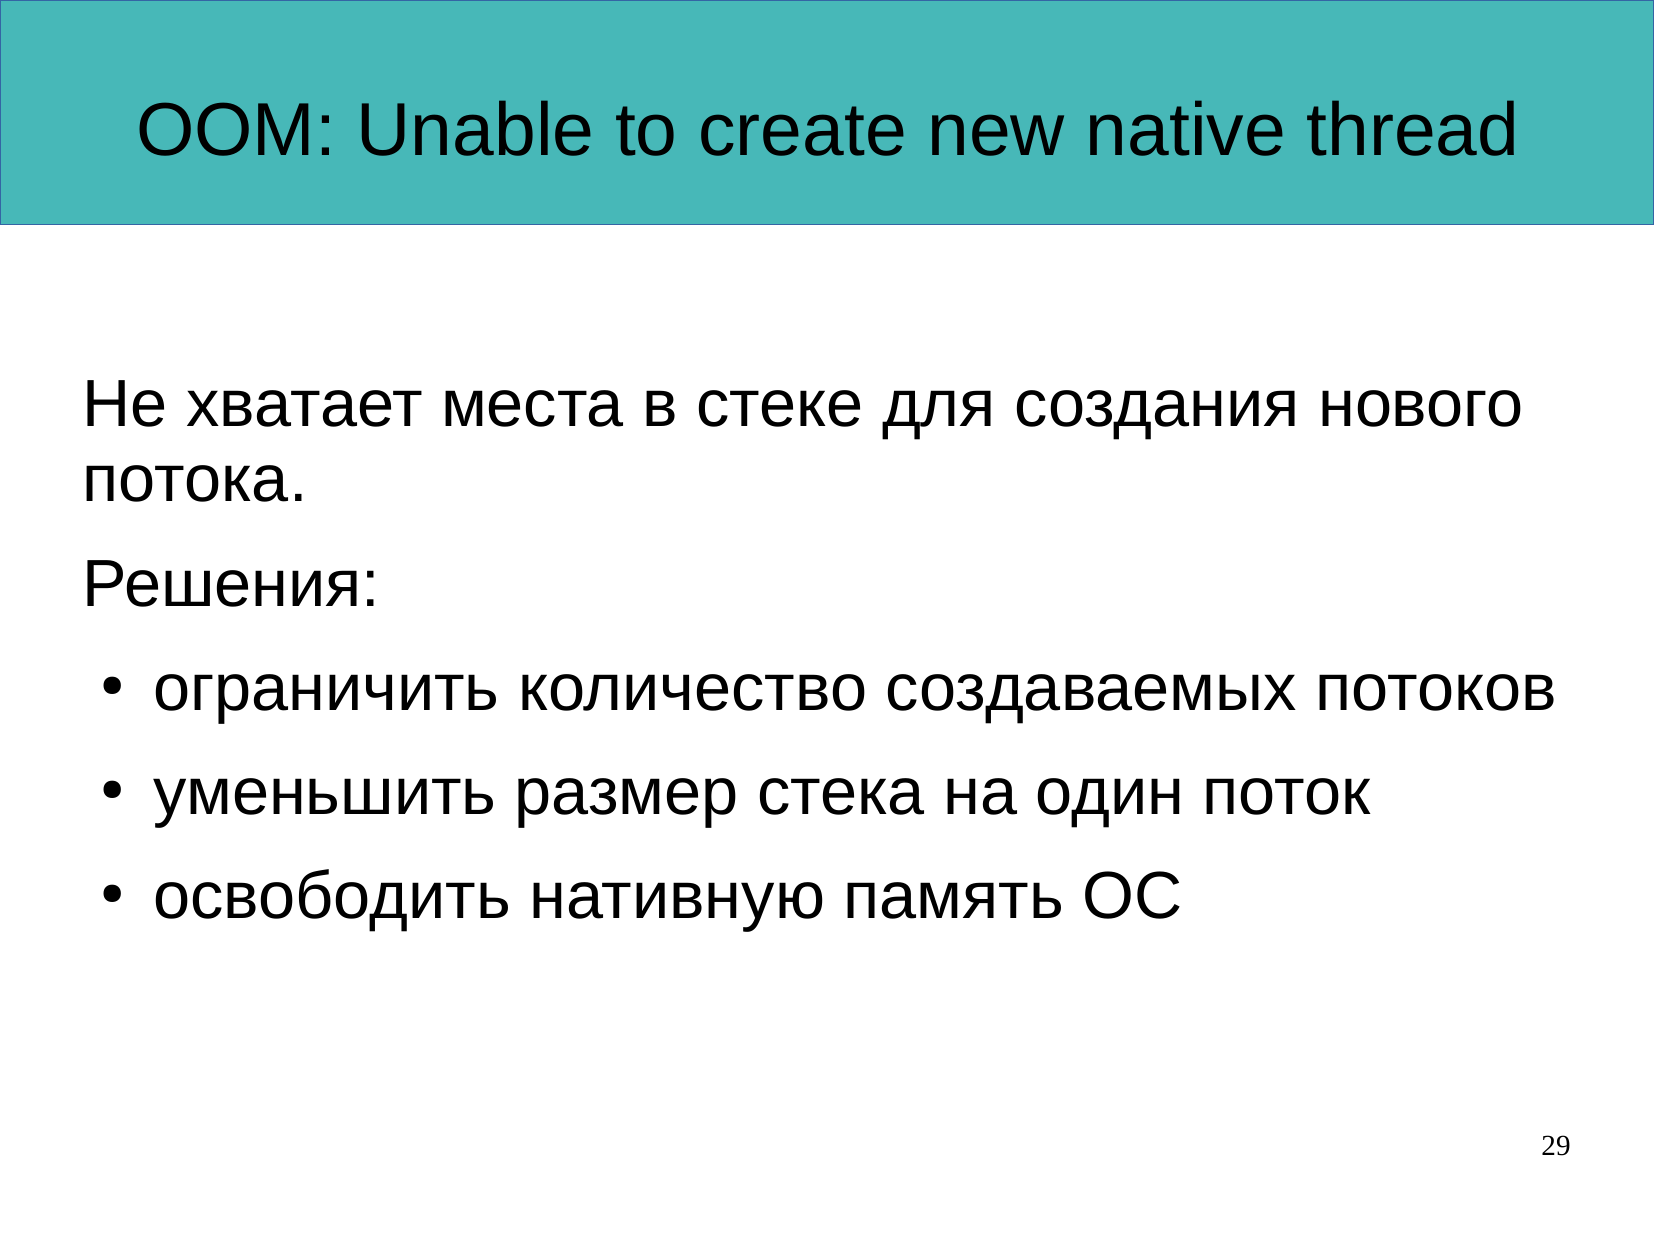

# OOM: Unable to create new native thread
Не хватает места в стеке для создания нового потока.
Решения:
ограничить количество создаваемых потоков
уменьшить размер стека на один поток
освободить нативную память ОС
29